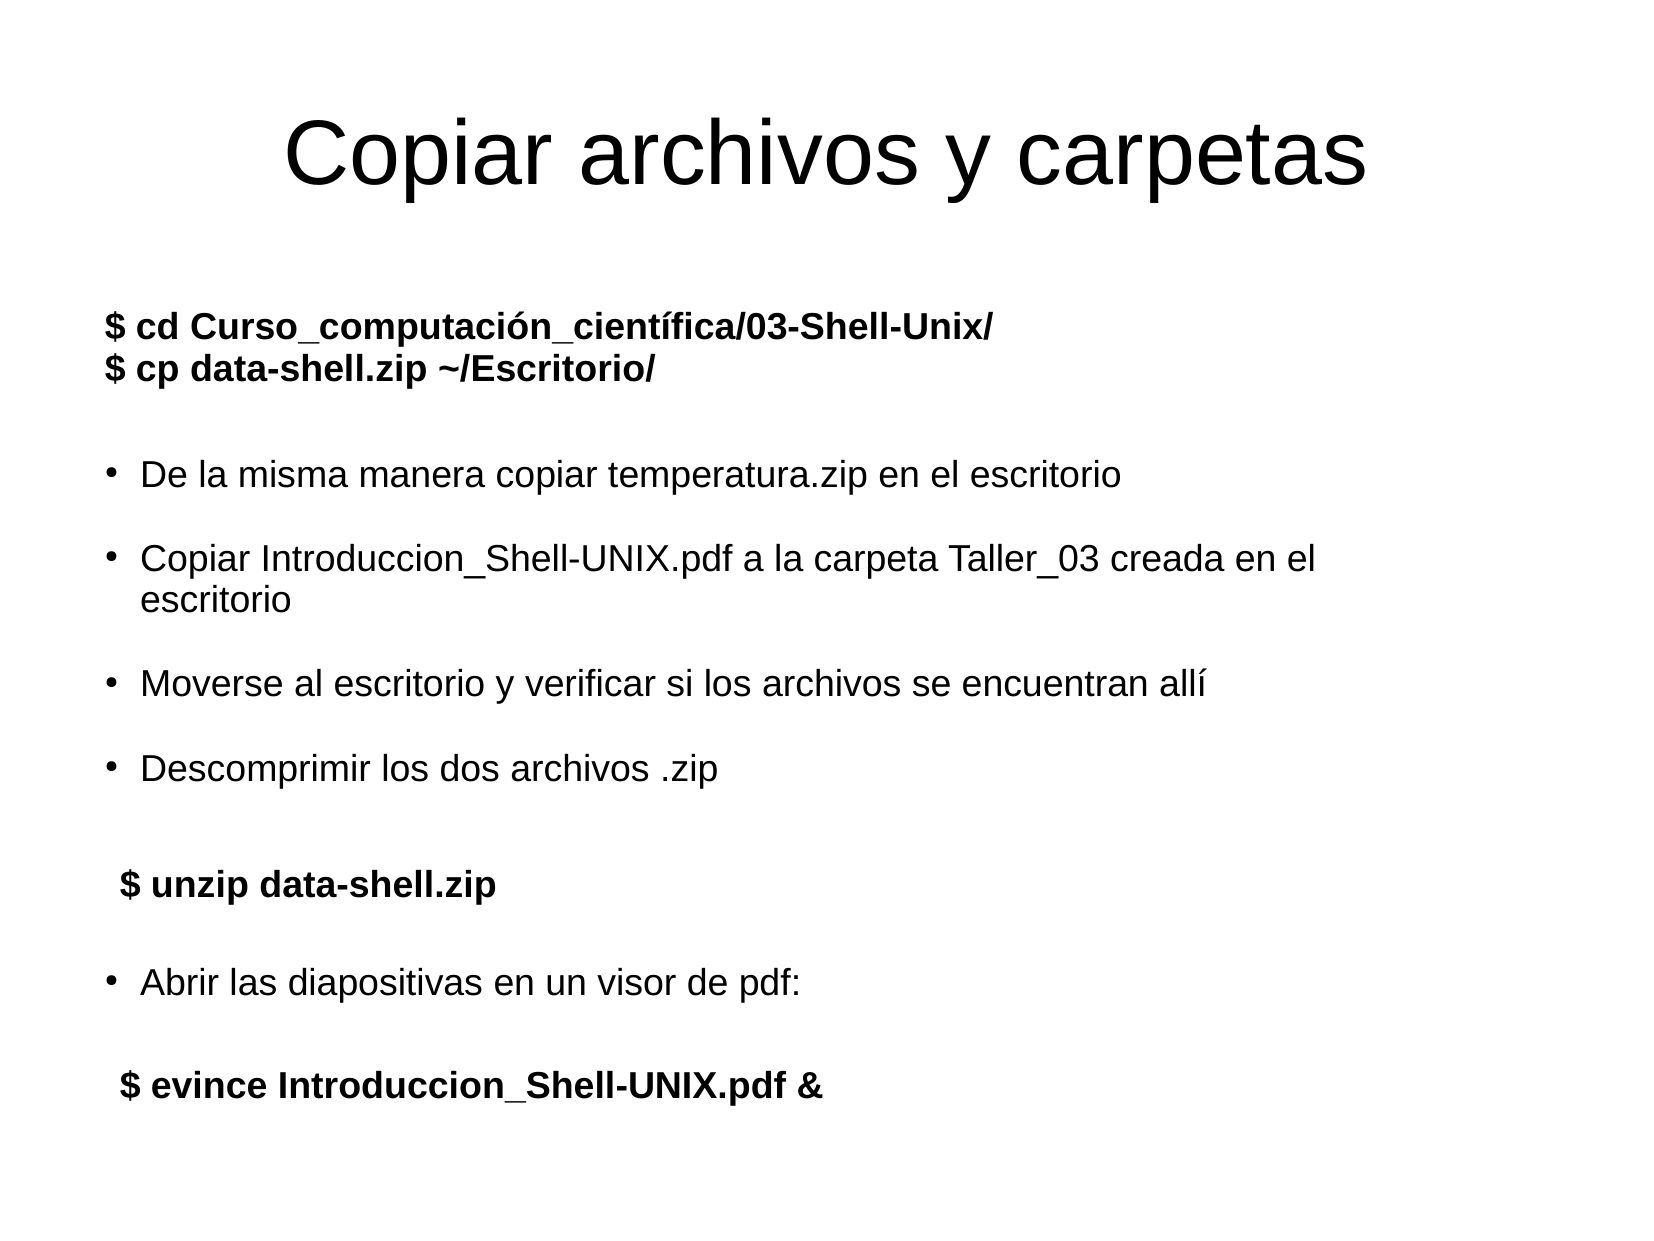

# Copiar archivos y carpetas
$ cd Curso_computación_científica/03-Shell-Unix/
$ cp data-shell.zip ~/Escritorio/
De la misma manera copiar temperatura.zip en el escritorio
Copiar Introduccion_Shell-UNIX.pdf a la carpeta Taller_03 creada en el escritorio
Moverse al escritorio y verificar si los archivos se encuentran allí
Descomprimir los dos archivos .zip
$ unzip data-shell.zip
Abrir las diapositivas en un visor de pdf:
$ evince Introduccion_Shell-UNIX.pdf &